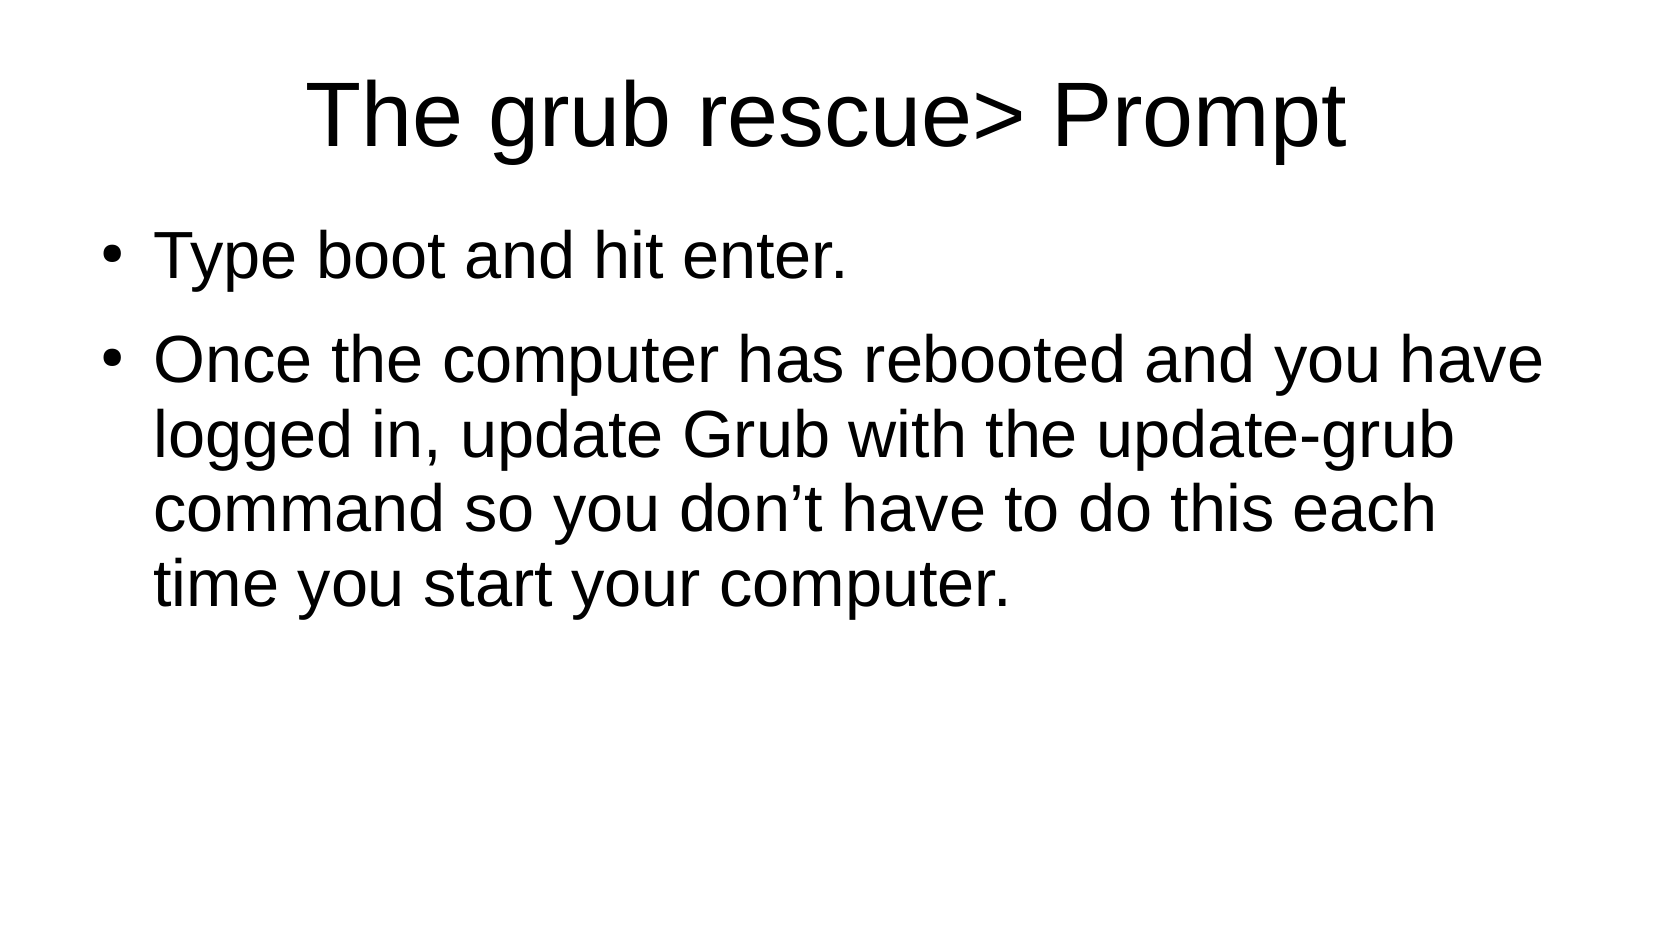

# The grub rescue> Prompt
Type boot and hit enter.
Once the computer has rebooted and you have logged in, update Grub with the update-grub command so you don’t have to do this each time you start your computer.